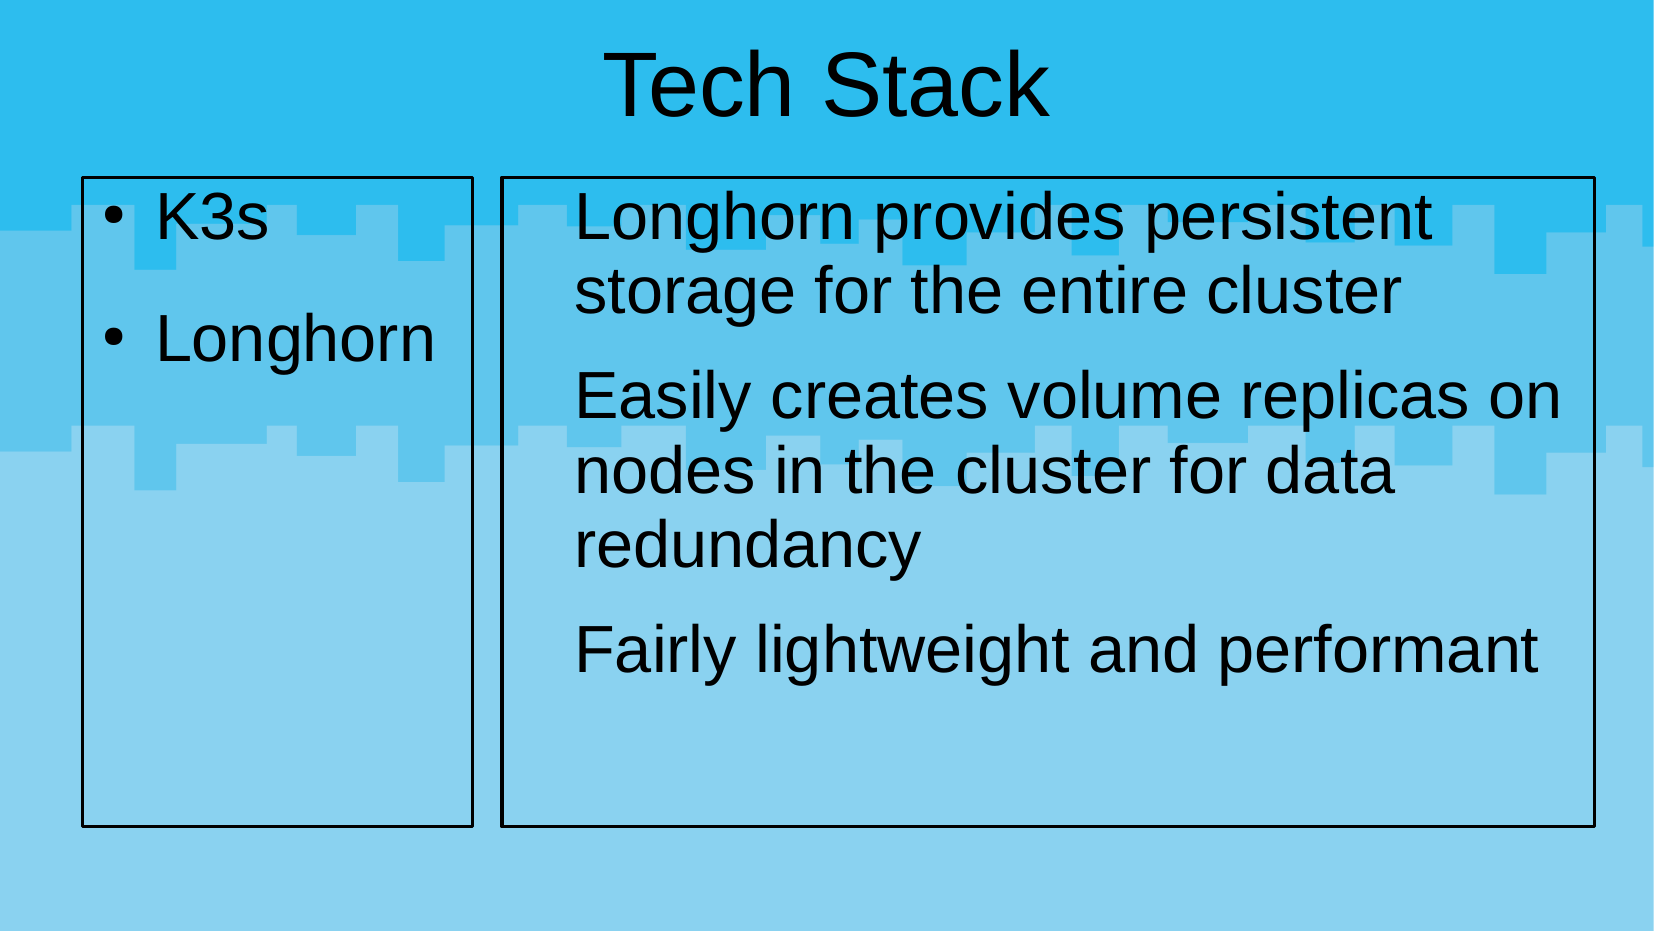

# Tech Stack
K3s
Longhorn
Longhorn provides persistent storage for the entire cluster
Easily creates volume replicas on nodes in the cluster for data redundancy
Fairly lightweight and performant